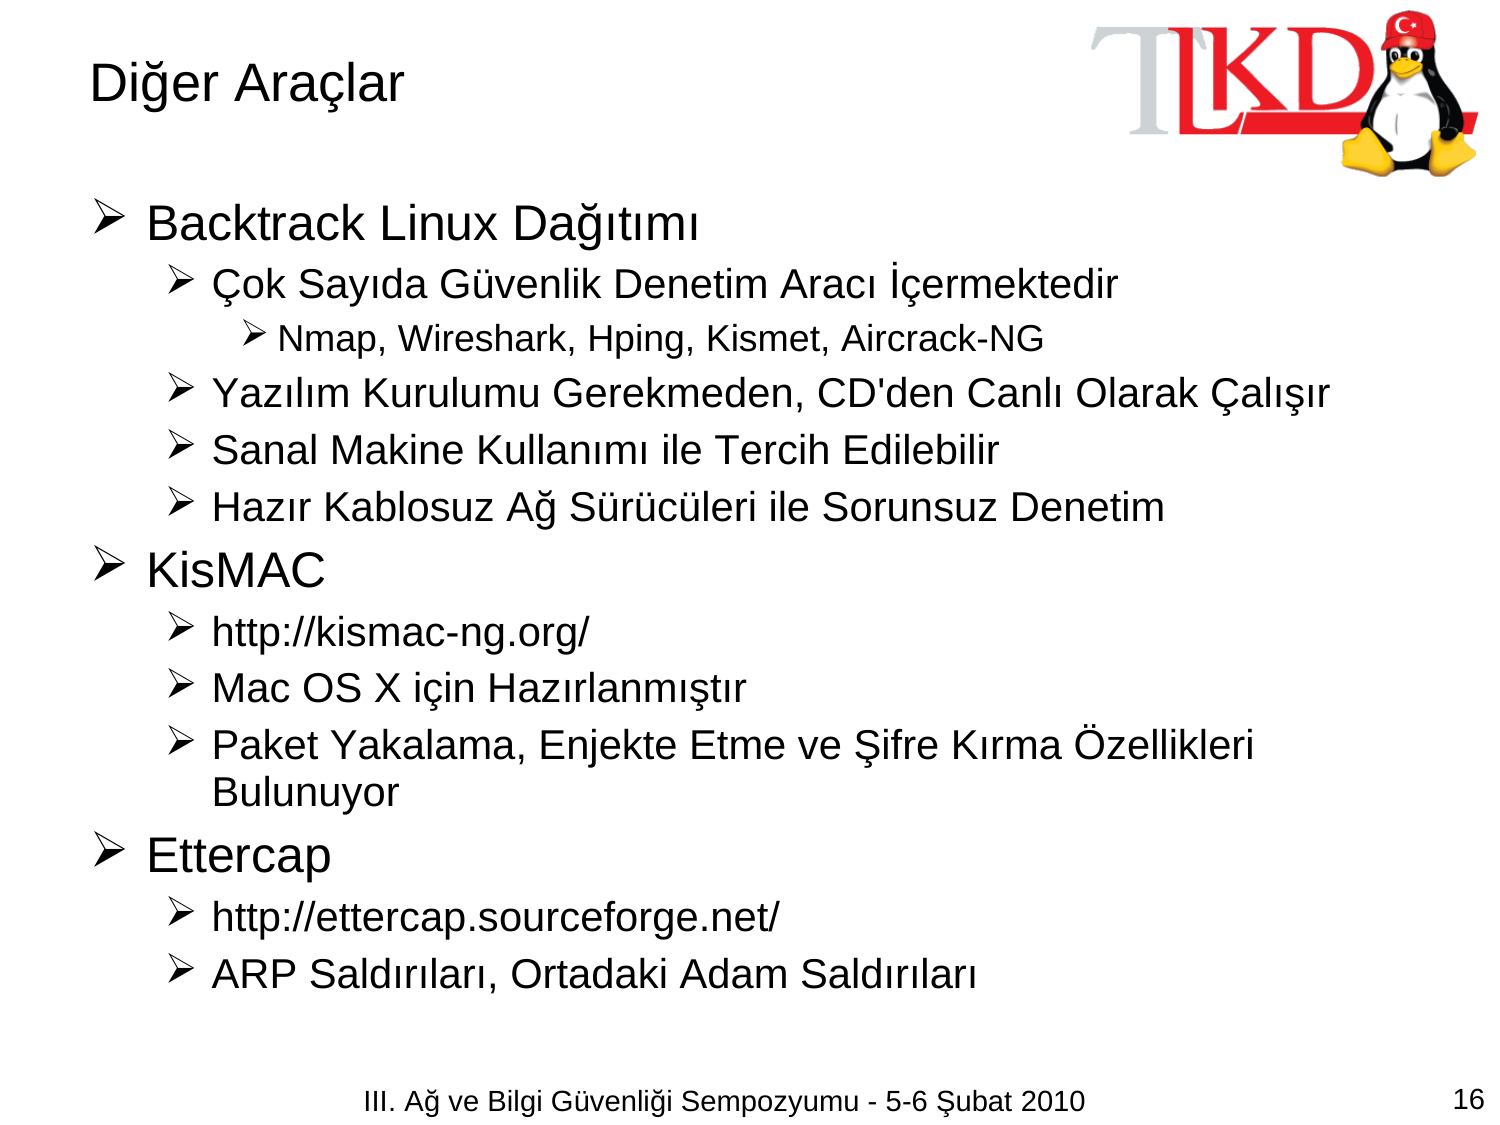

# Diğer Araçlar
Backtrack Linux Dağıtımı
Çok Sayıda Güvenlik Denetim Aracı İçermektedir
Nmap, Wireshark, Hping, Kismet, Aircrack-NG
Yazılım Kurulumu Gerekmeden, CD'den Canlı Olarak Çalışır
Sanal Makine Kullanımı ile Tercih Edilebilir
Hazır Kablosuz Ağ Sürücüleri ile Sorunsuz Denetim
KisMAC
http://kismac-ng.org/
Mac OS X için Hazırlanmıştır
Paket Yakalama, Enjekte Etme ve Şifre Kırma Özellikleri Bulunuyor
Ettercap
http://ettercap.sourceforge.net/
ARP Saldırıları, Ortadaki Adam Saldırıları
16